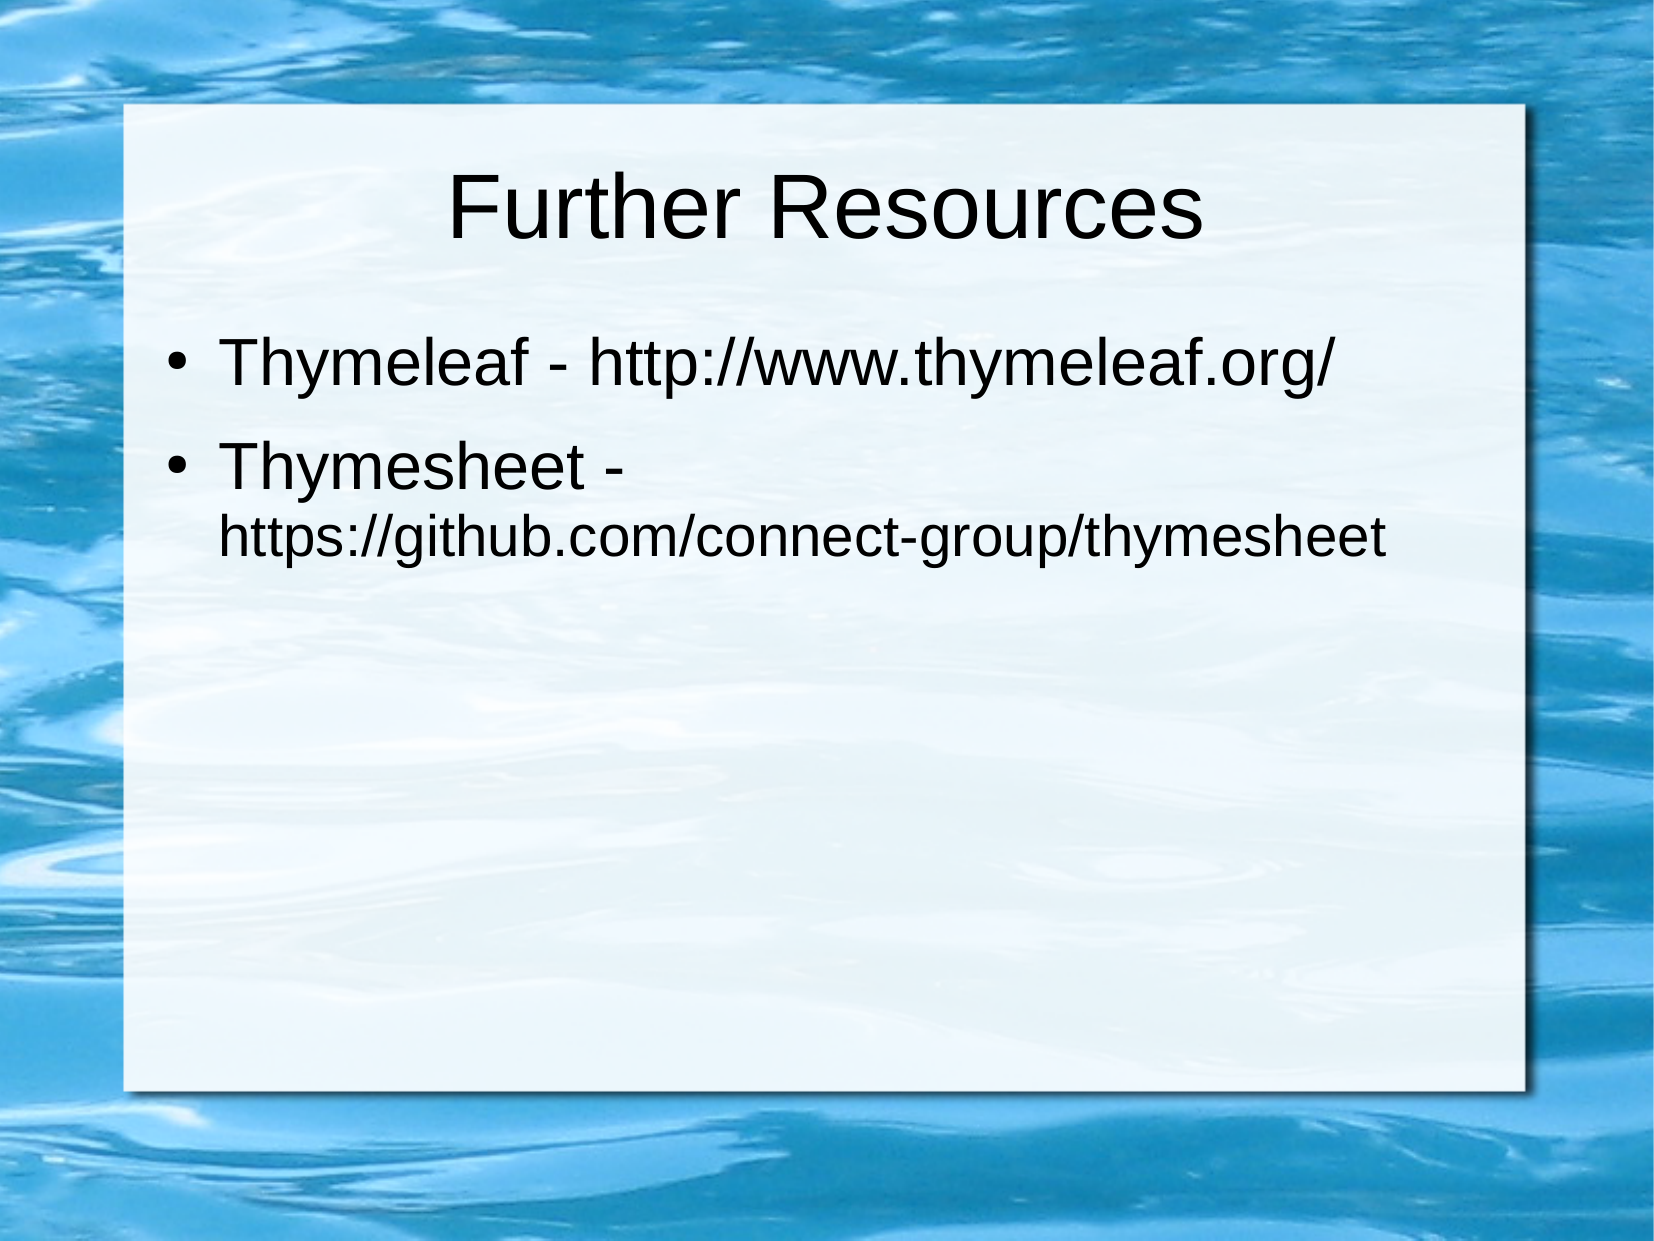

# Further Resources
Thymeleaf - http://www.thymeleaf.org/
Thymesheet -
https://github.com/connect-group/thymesheet